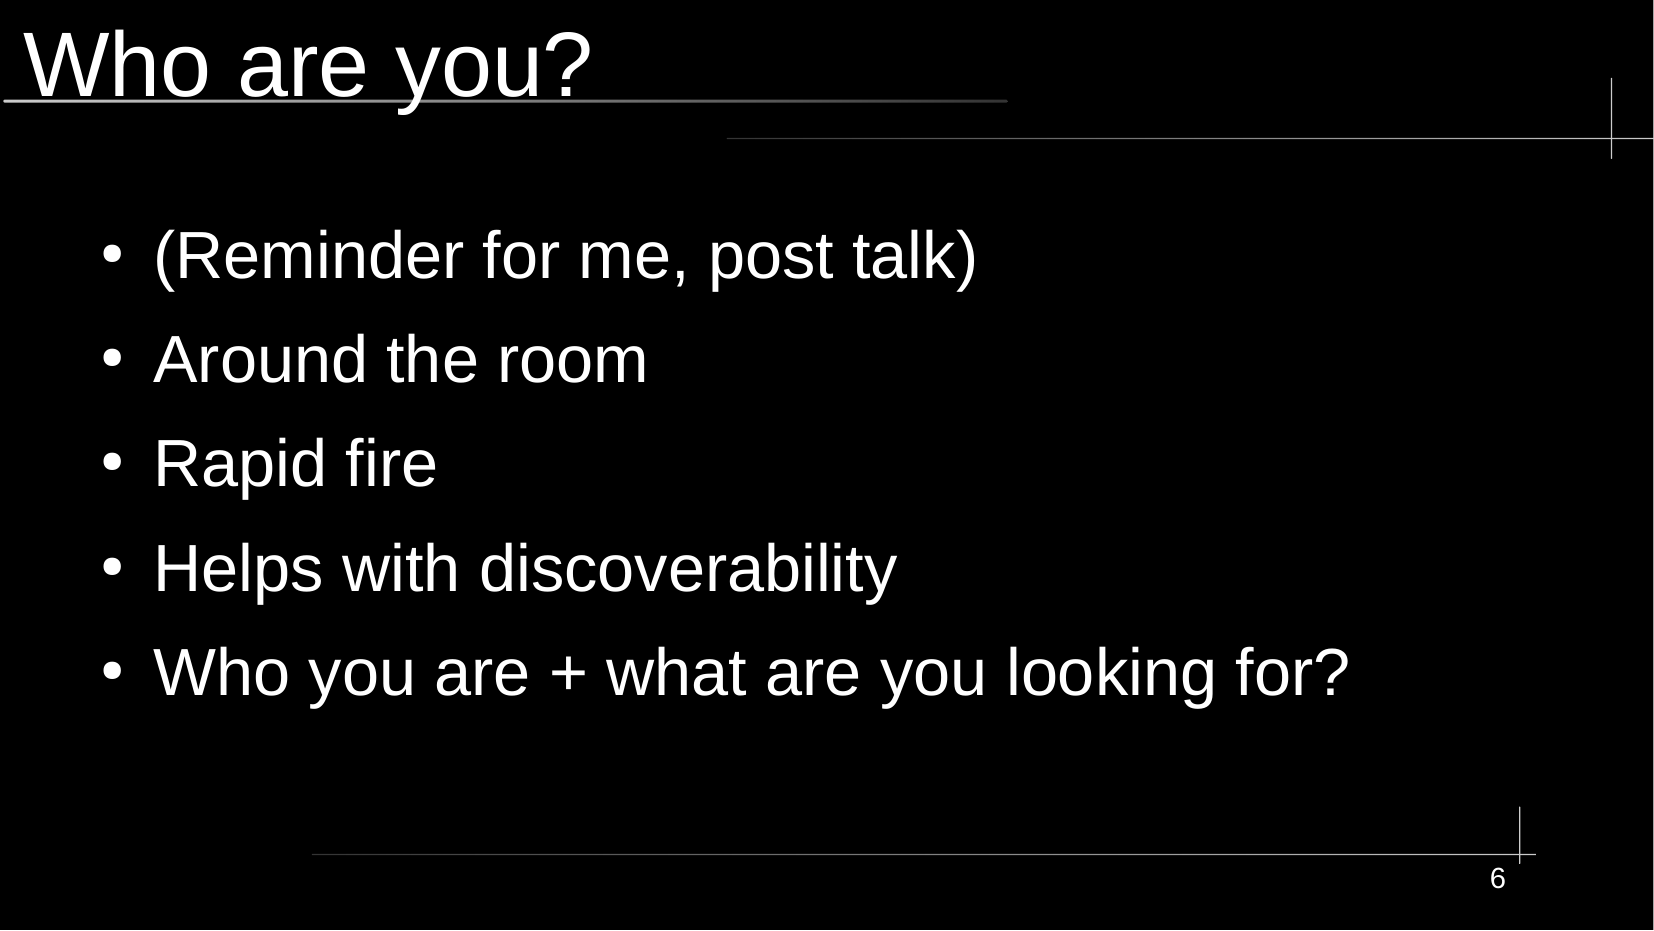

# Who are you?
(Reminder for me, post talk)
Around the room
Rapid fire
Helps with discoverability
Who you are + what are you looking for?
6